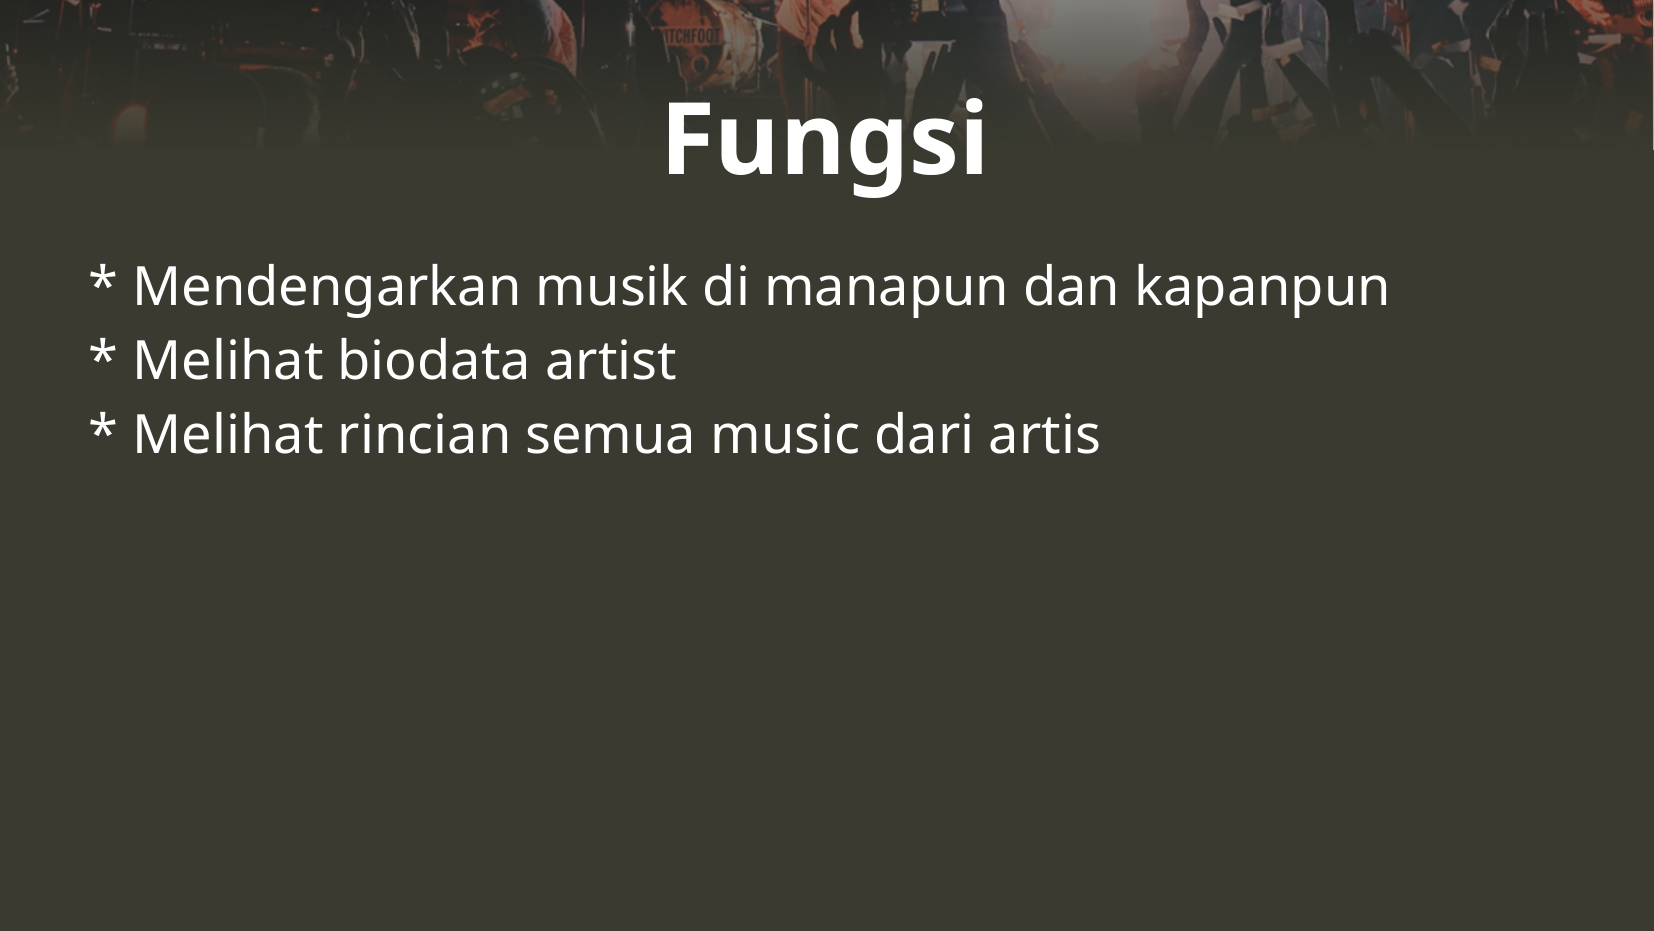

Fungsi
 * Mendengarkan musik di manapun dan kapanpun
 * Melihat biodata artist
 * Melihat rincian semua music dari artis